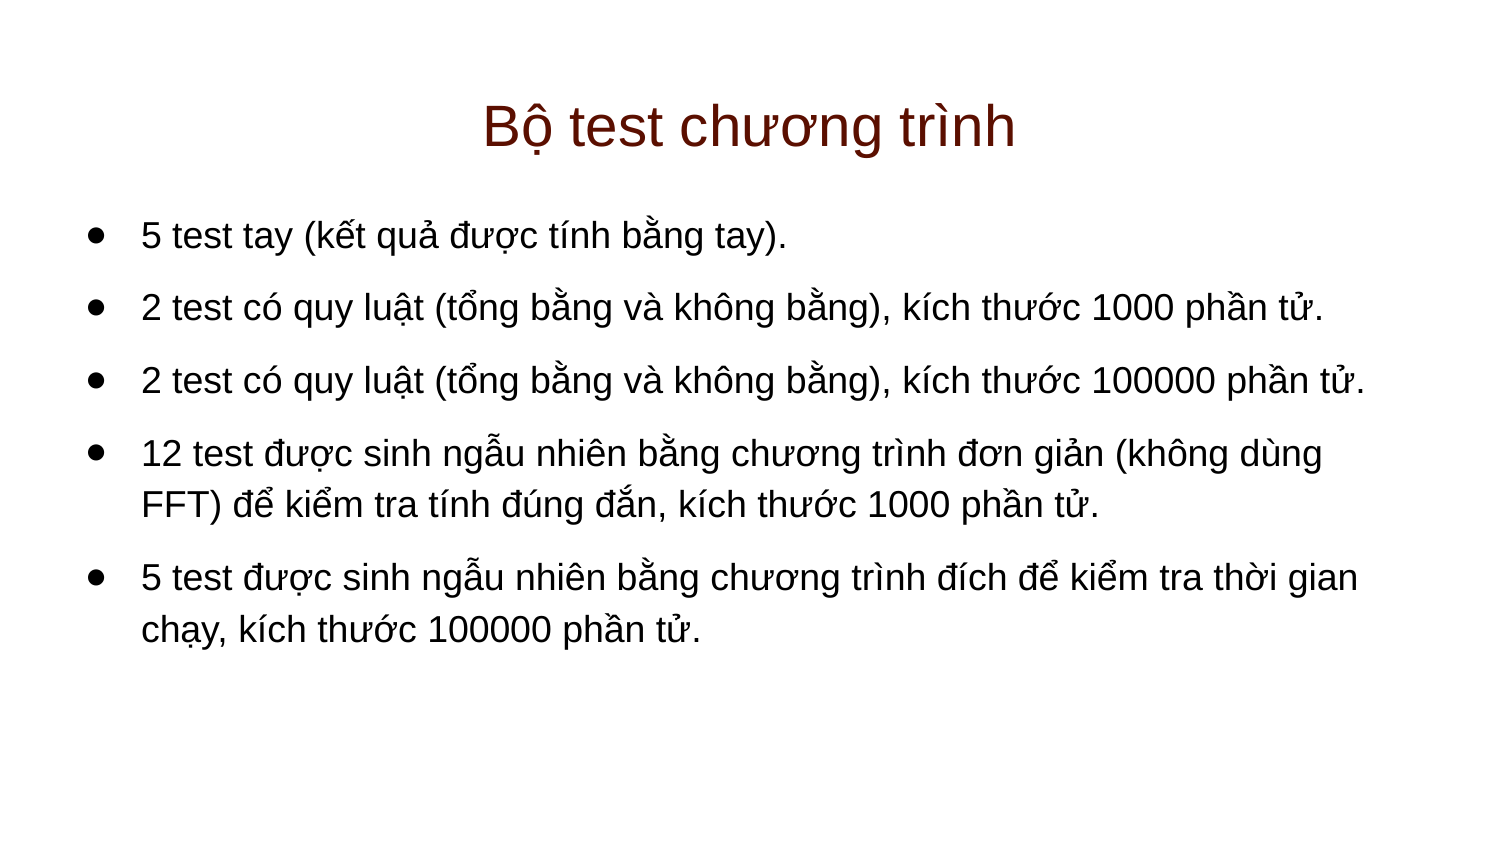

# Bộ test chương trình
5 test tay (kết quả được tính bằng tay).
2 test có quy luật (tổng bằng và không bằng), kích thước 1000 phần tử.
2 test có quy luật (tổng bằng và không bằng), kích thước 100000 phần tử.
12 test được sinh ngẫu nhiên bằng chương trình đơn giản (không dùng
FFT) để kiểm tra tính đúng đắn, kích thước 1000 phần tử.
5 test được sinh ngẫu nhiên bằng chương trình đích để kiểm tra thời gian chạy, kích thước 100000 phần tử.